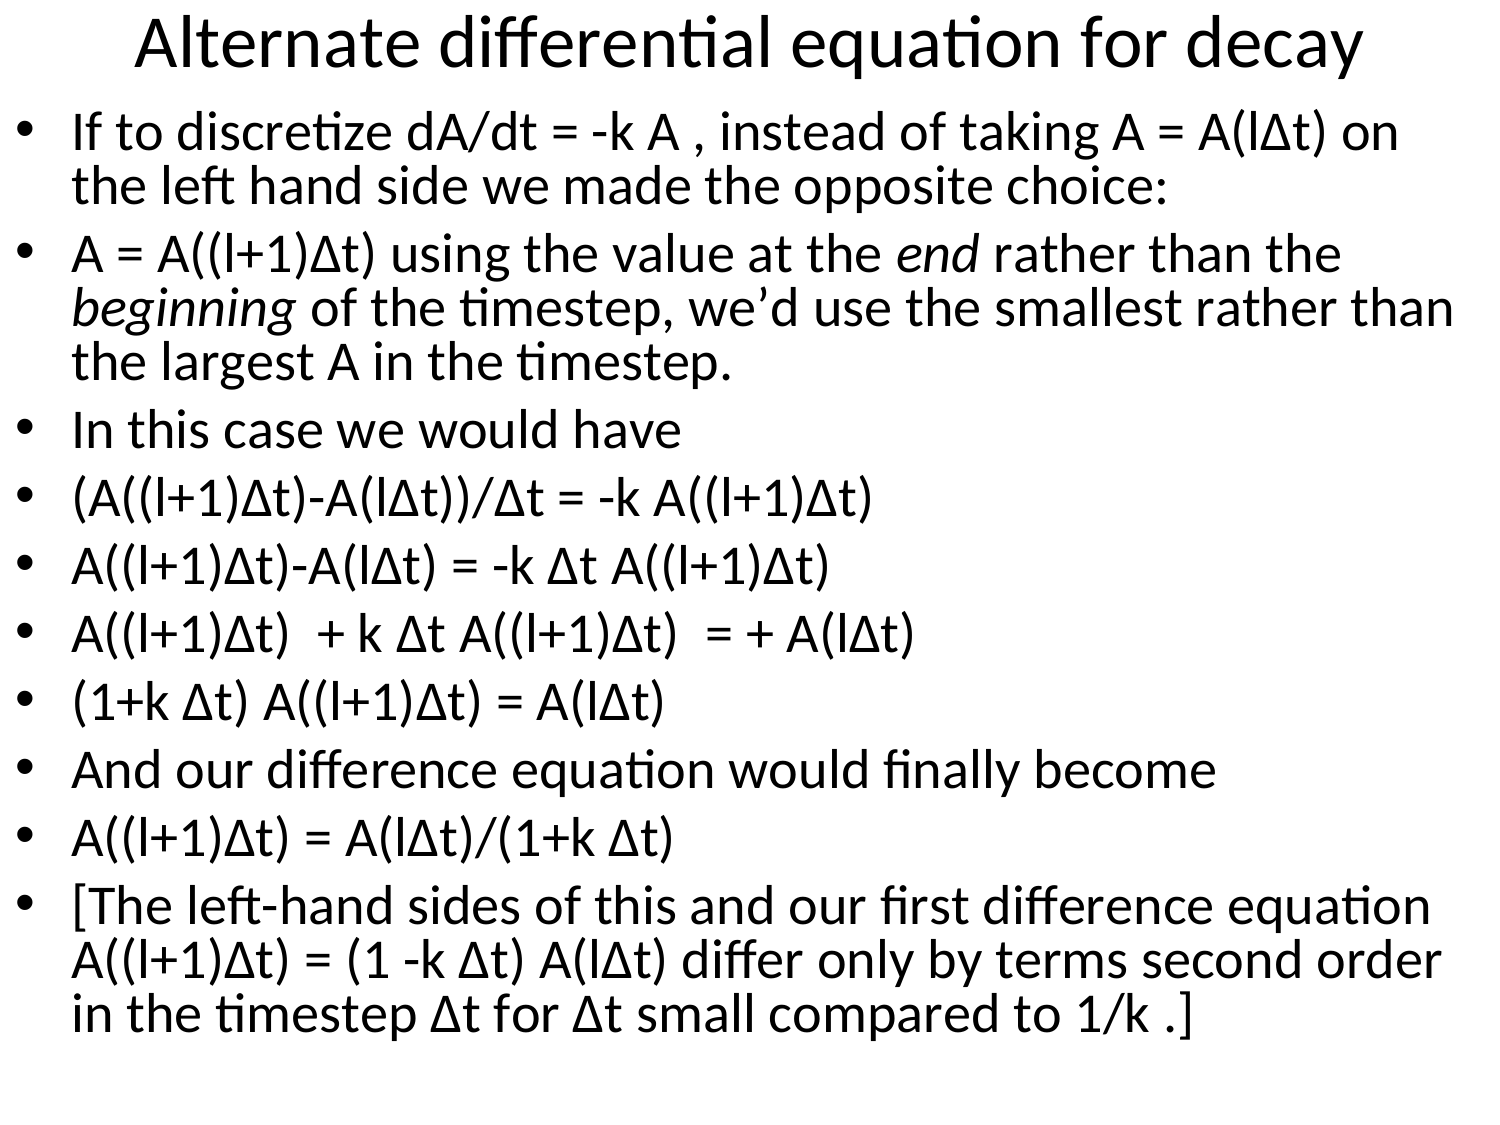

# Alternate differential equation for decay
If to discretize dA/dt = -k A , instead of taking A = A(lΔt) on the left hand side we made the opposite choice:
A = A((l+1)Δt) using the value at the end rather than the beginning of the timestep, we’d use the smallest rather than the largest A in the timestep.
In this case we would have
(A((l+1)Δt)-A(lΔt))/Δt = -k A((l+1)Δt)
A((l+1)Δt)-A(lΔt) = -k Δt A((l+1)Δt)
A((l+1)Δt) + k Δt A((l+1)Δt) = + A(lΔt)
(1+k Δt) A((l+1)Δt) = A(lΔt)
And our difference equation would finally become
A((l+1)Δt) = A(lΔt)/(1+k Δt)
[The left-hand sides of this and our first difference equation A((l+1)Δt) = (1 -k Δt) A(lΔt) differ only by terms second order in the timestep Δt for Δt small compared to 1/k .]